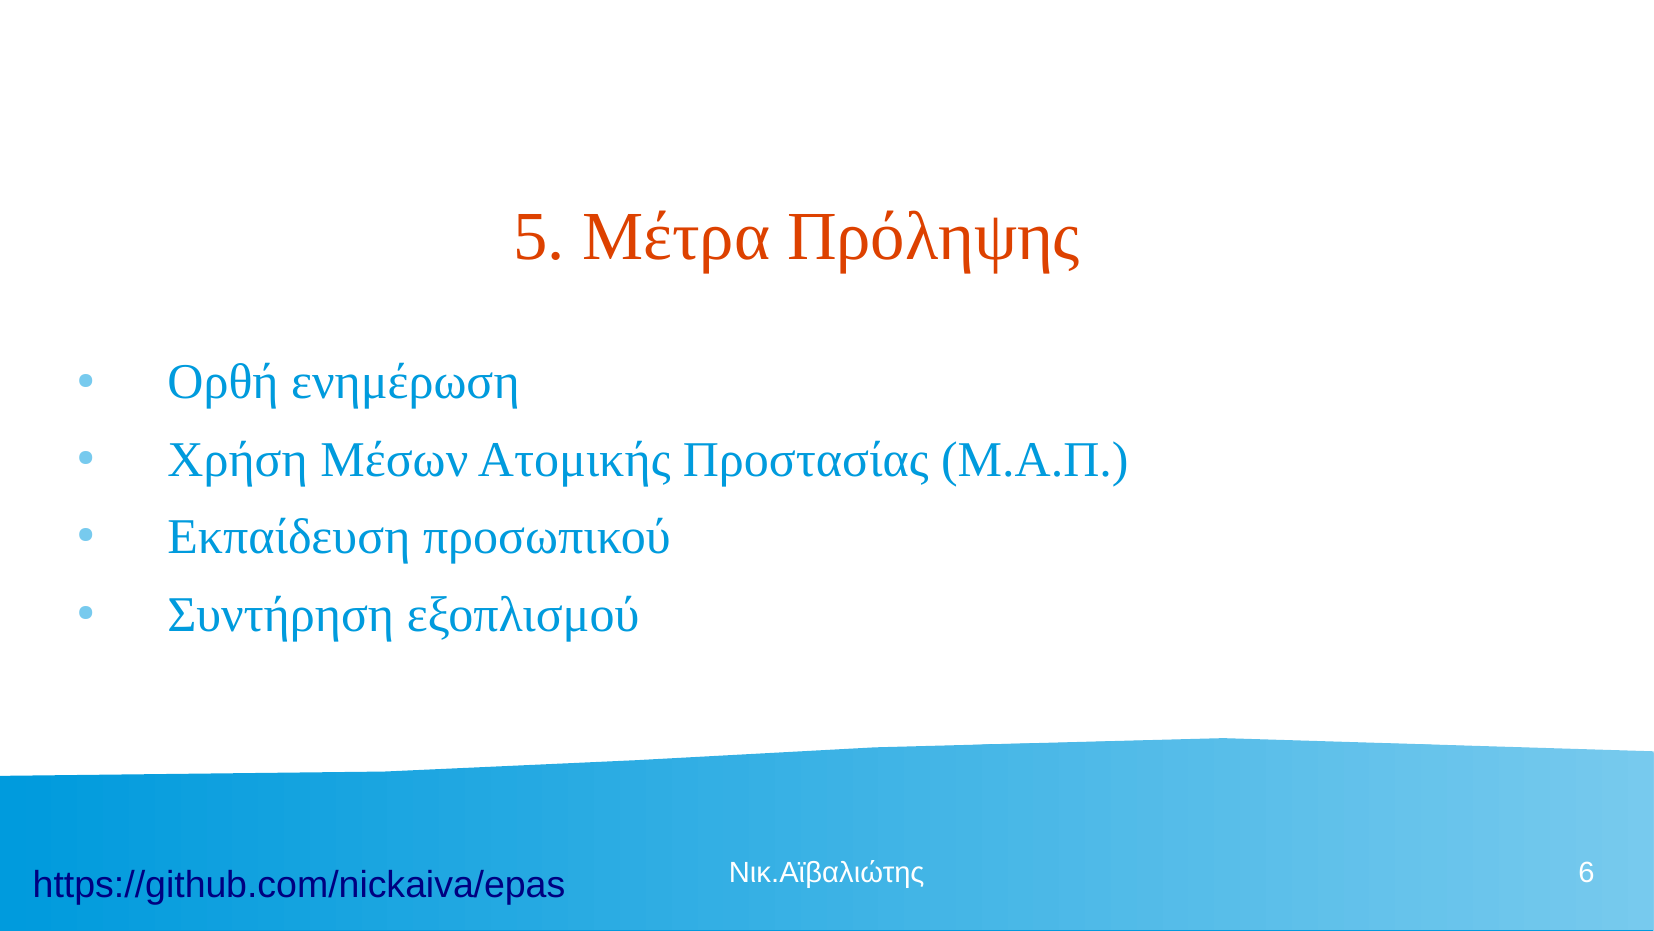

# 5. Μέτρα Πρόληψης
 Ορθή ενημέρωση
 Χρήση Μέσων Ατομικής Προστασίας (Μ.Α.Π.)
 Εκπαίδευση προσωπικού
 Συντήρηση εξοπλισμού
Νικ.Αϊβαλιώτης
6